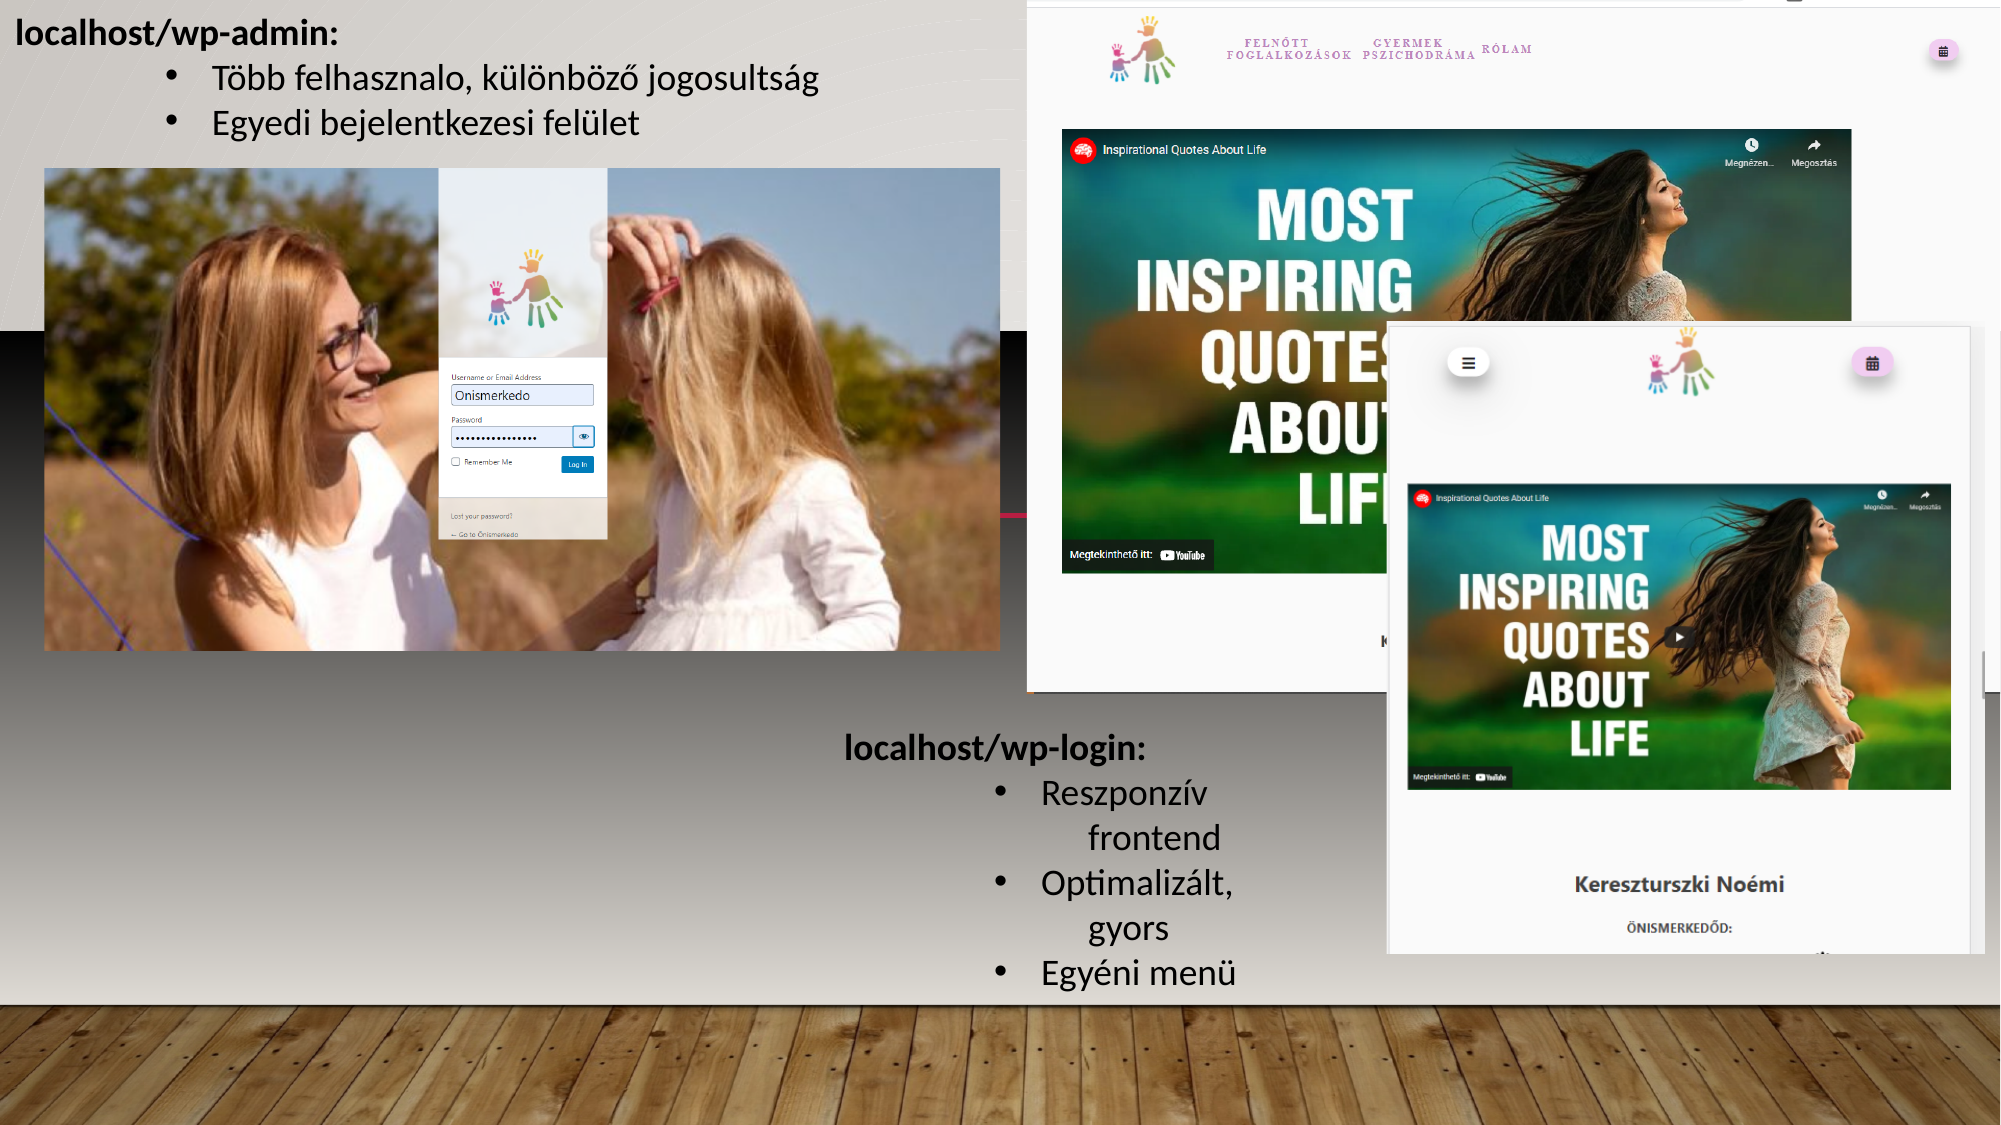

localhost/wp-admin:
Több felhasznalo, különböző jogosultság
Egyedi bejelentkezesi felület
localhost/wp-login:
Reszponzív frontend
Optimalizált, gyors
Egyéni menü